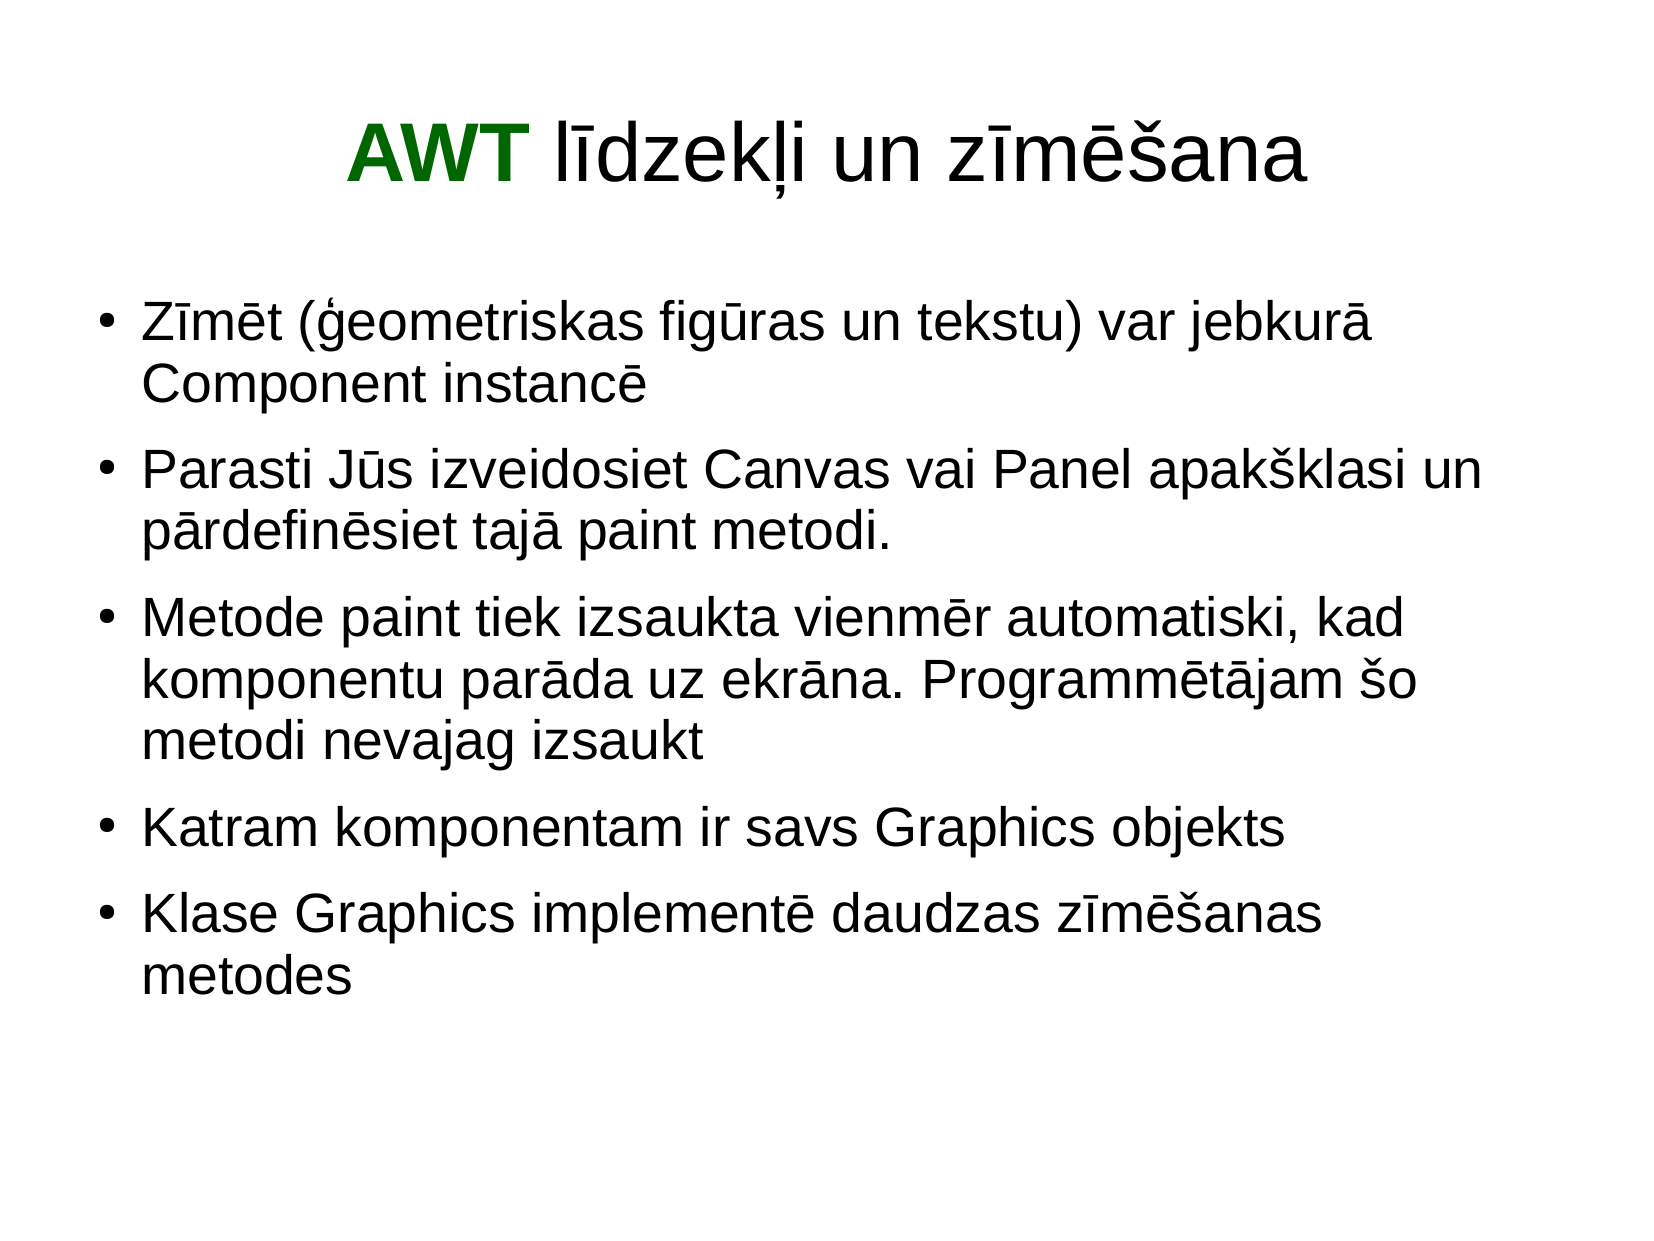

# AWT līdzekļi un zīmēšana
Zīmēt (ģeometriskas figūras un tekstu) var jebkurā Component instancē
Parasti Jūs izveidosiet Canvas vai Panel apakšklasi un pārdefinēsiet tajā paint metodi.
Metode paint tiek izsaukta vienmēr automatiski, kad komponentu parāda uz ekrāna. Programmētājam šo metodi nevajag izsaukt
Katram komponentam ir savs Graphics objekts
Klase Graphics implementē daudzas zīmēšanas metodes